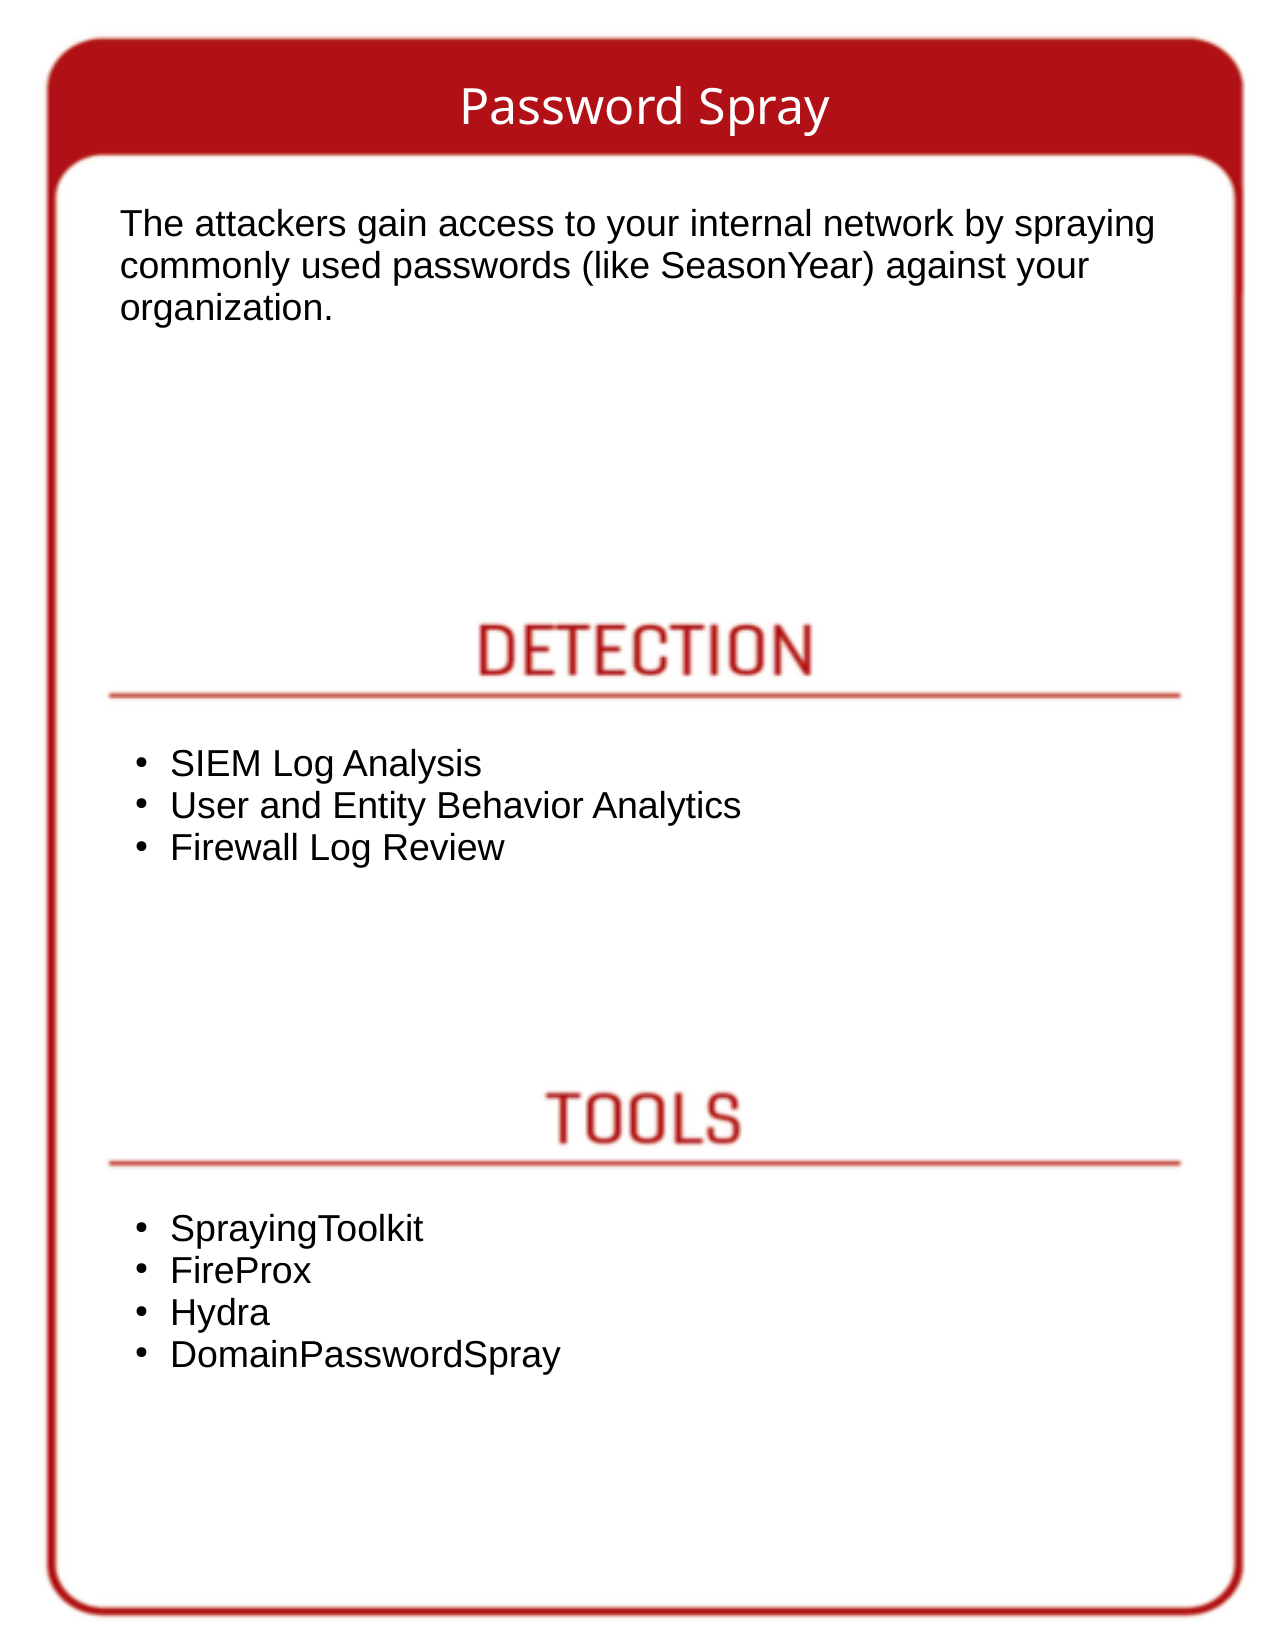

Password Spray
The attackers gain access to your internal network by spraying commonly used passwords (like SeasonYear) against your organization.
SIEM Log Analysis
User and Entity Behavior Analytics
Firewall Log Review
SprayingToolkit
FireProx
Hydra
DomainPasswordSpray